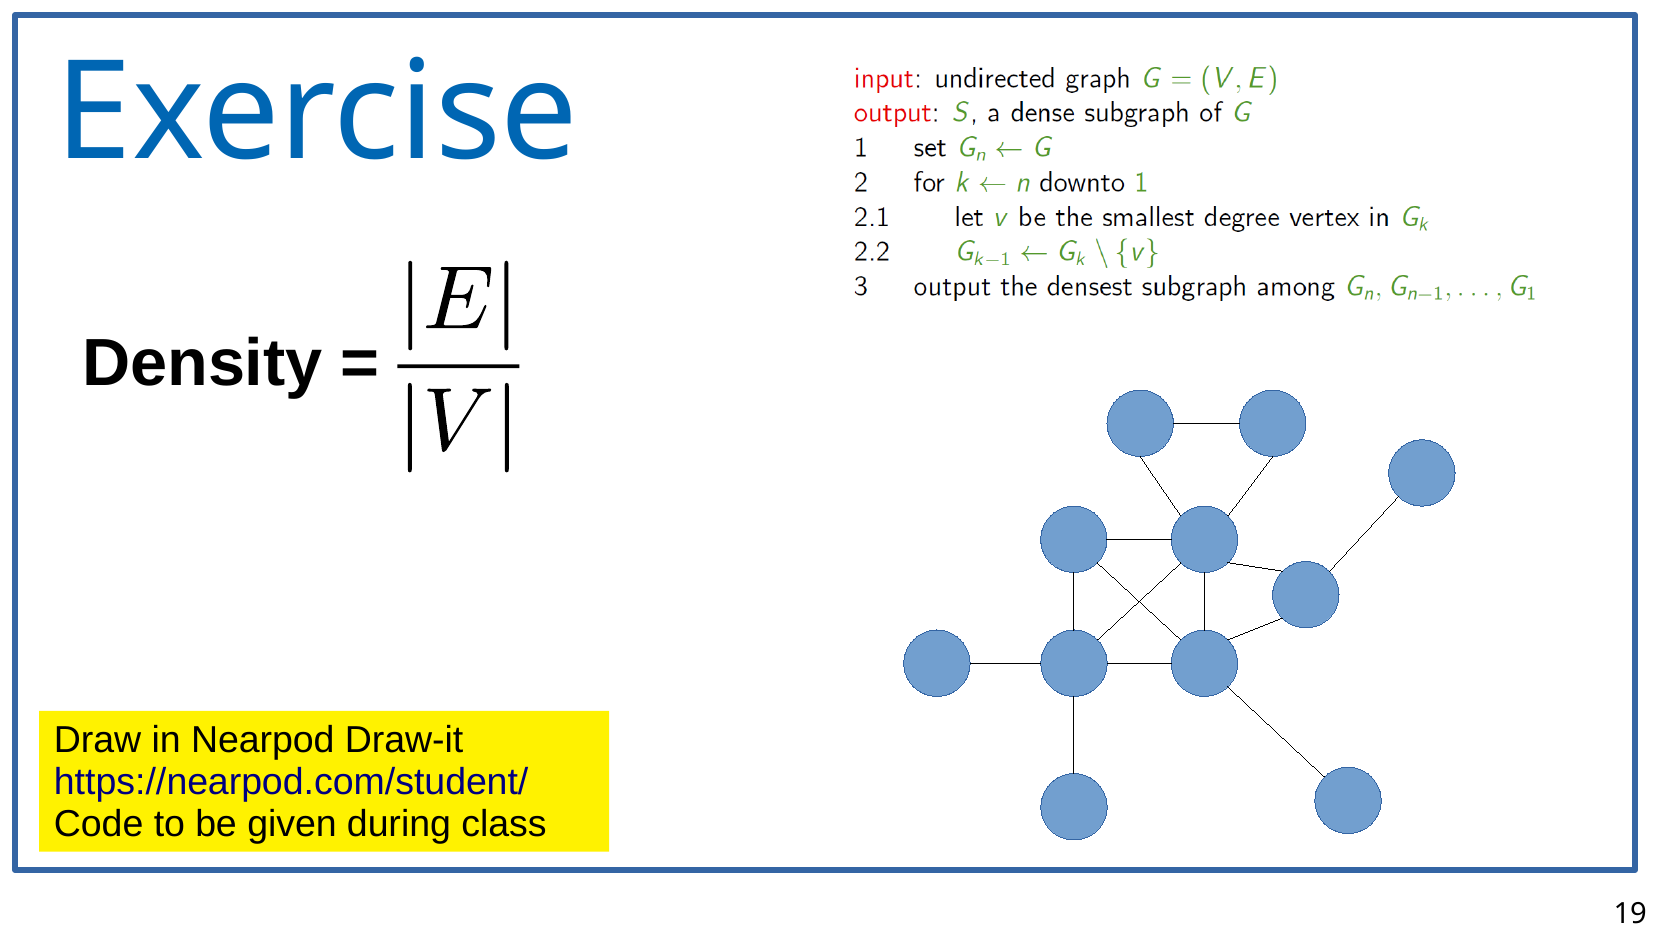

# Exercise
Density =
Draw in Nearpod Draw-it
https://nearpod.com/student/
Code to be given during class
19